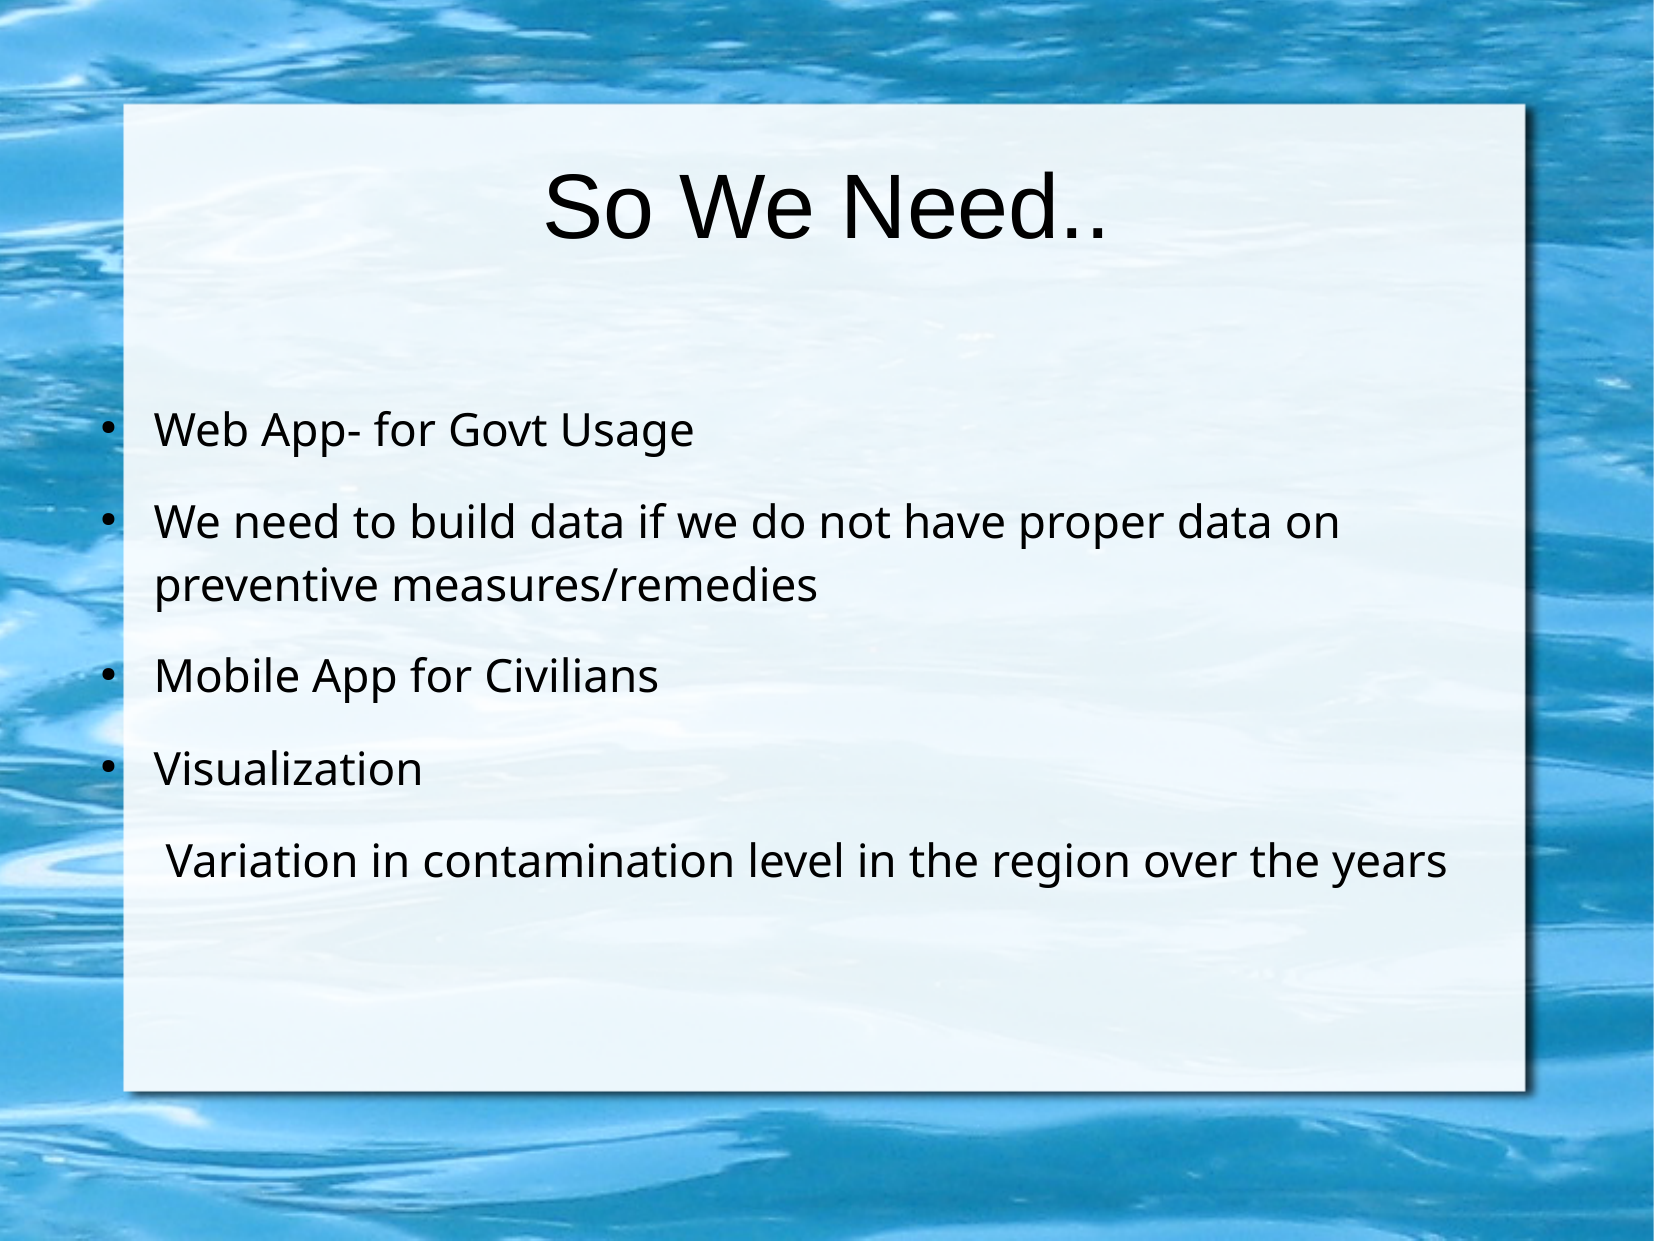

# So We Need..
Web App- for Govt Usage
We need to build data if we do not have proper data on preventive measures/remedies
Mobile App for Civilians
Visualization
 Variation in contamination level in the region over the years